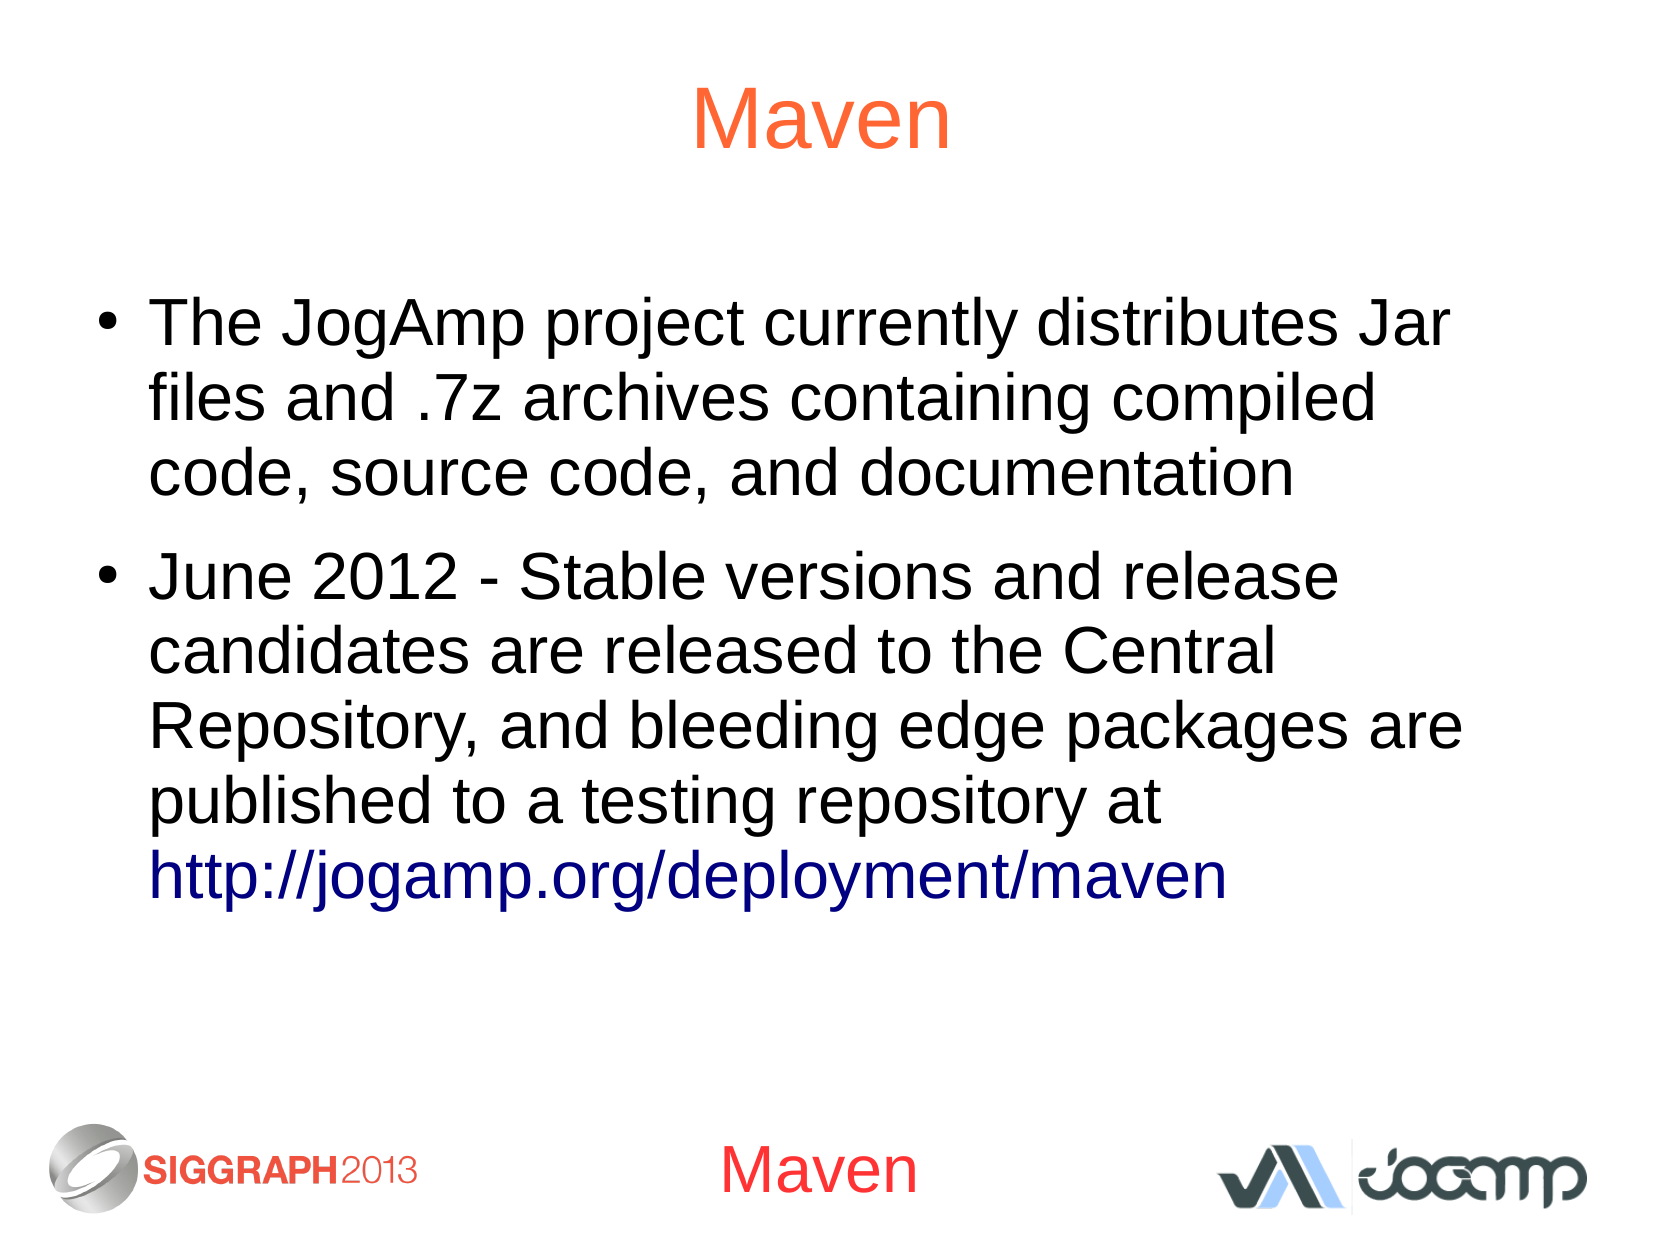

# Maven
The JogAmp project currently distributes Jar files and .7z archives containing compiled code, source code, and documentation
June 2012 - Stable versions and release candidates are released to the Central Repository, and bleeding edge packages are published to a testing repository at http://jogamp.org/deployment/maven
Maven